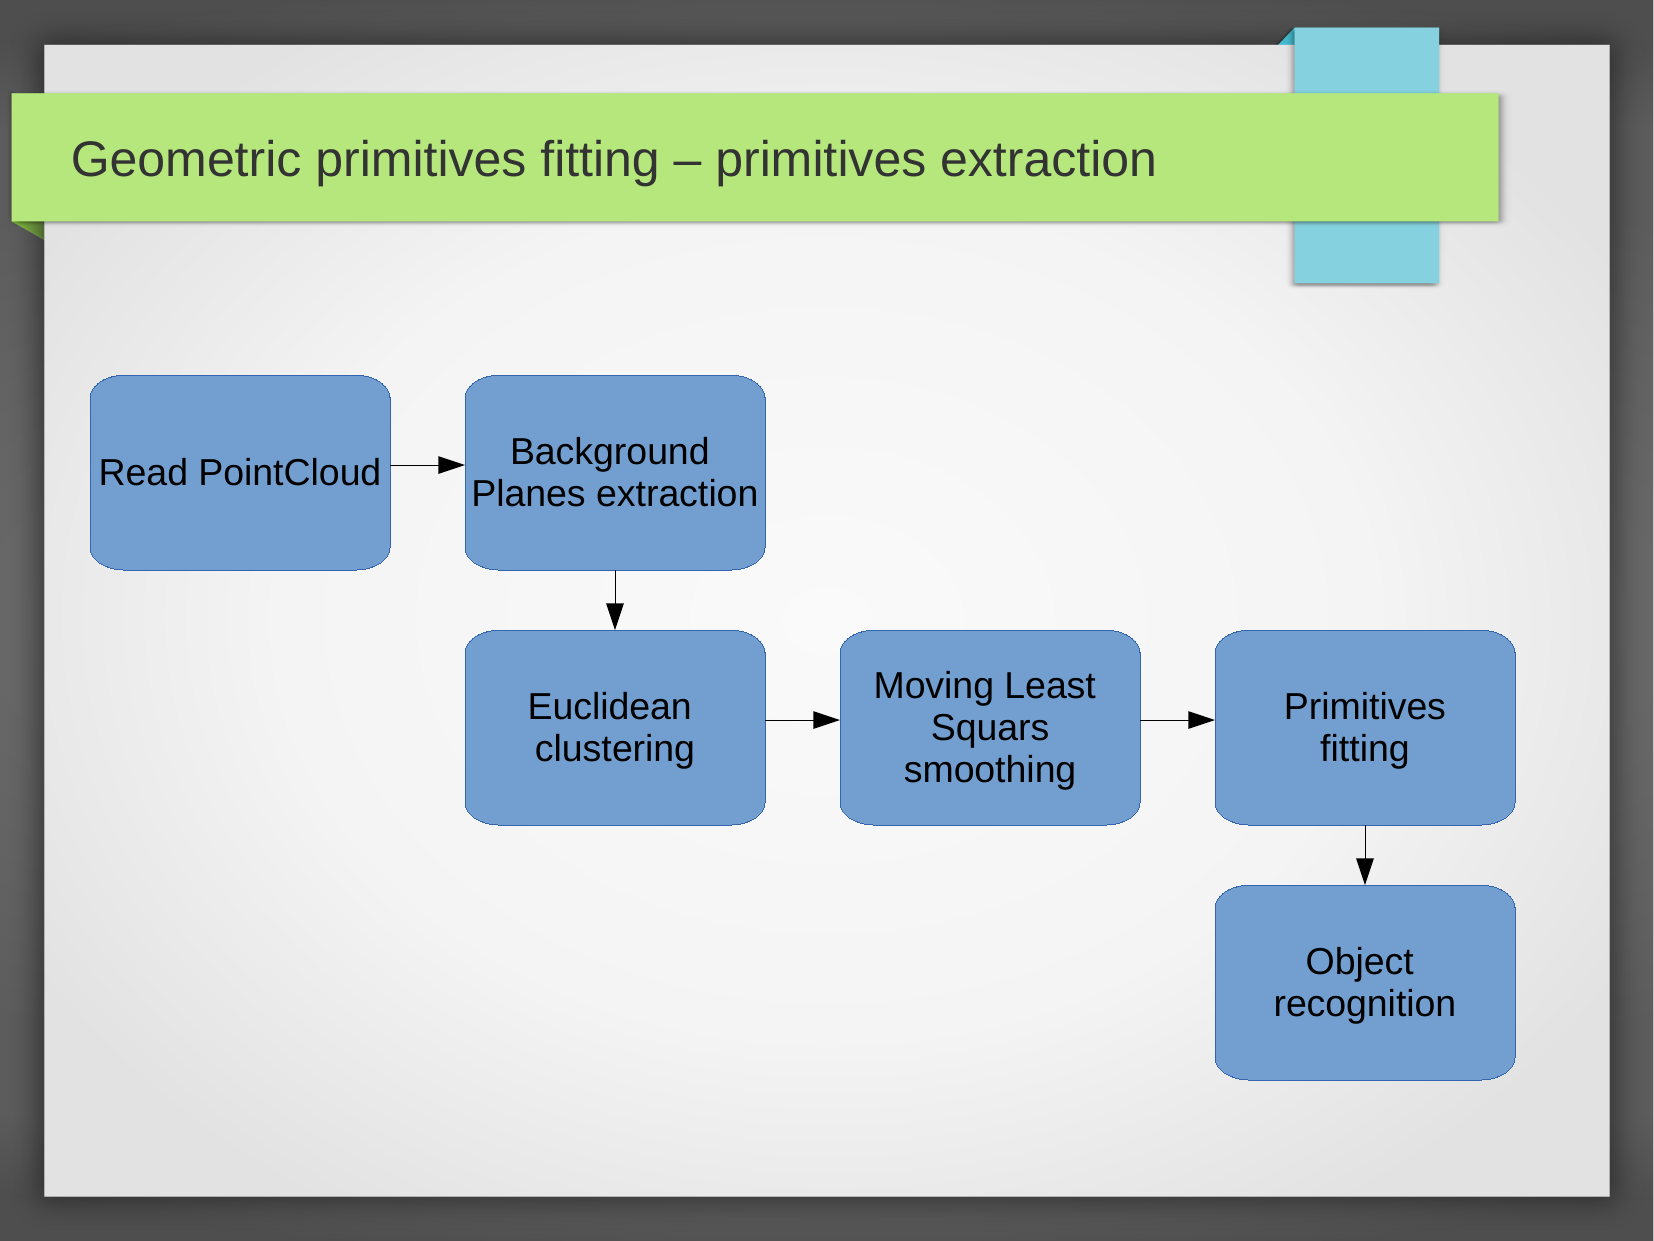

# Geometric primitives fitting – primitives extraction
Read PointCloud
Background
Planes extraction
Euclidean
clustering
Moving Least
Squars
smoothing
Primitives
fitting
Object
recognition